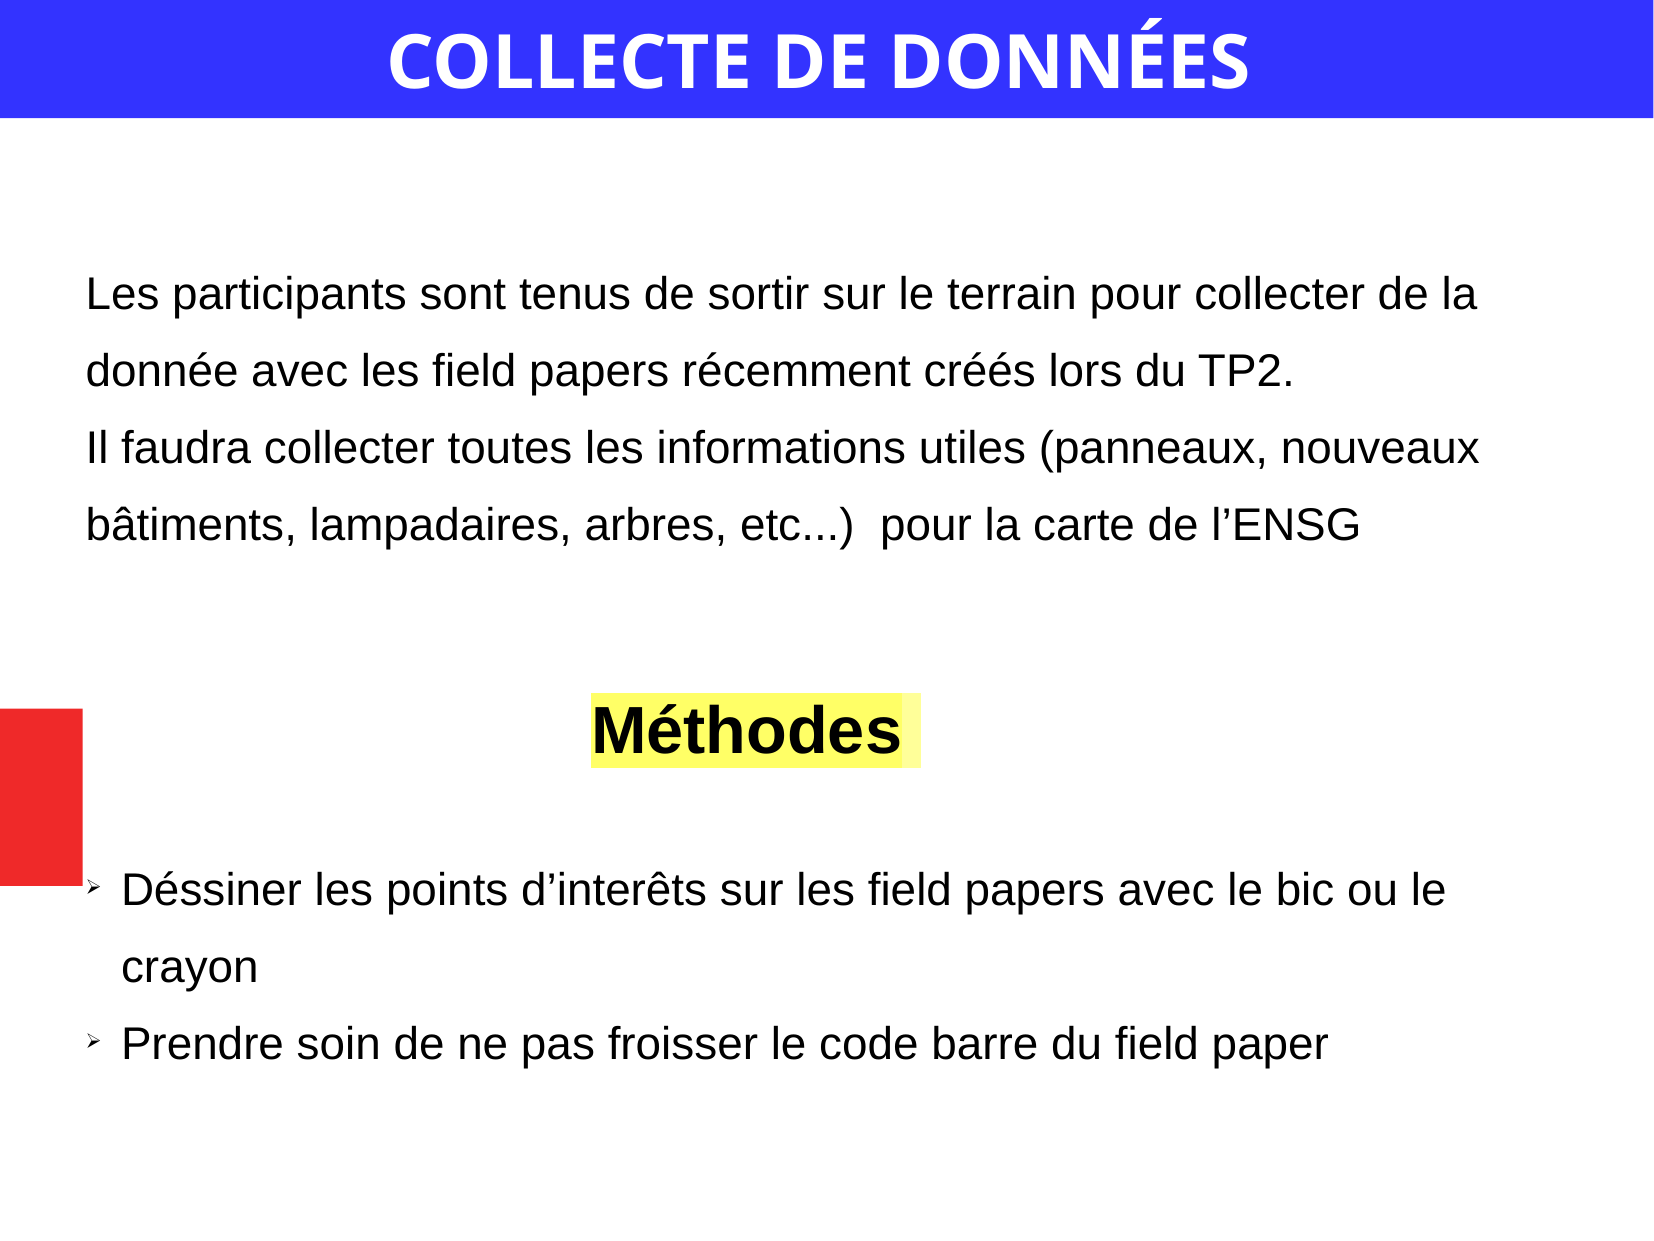

# COLLECTE DE DONNÉES
Les participants sont tenus de sortir sur le terrain pour collecter de la donnée avec les field papers récemment créés lors du TP2.
Il faudra collecter toutes les informations utiles (panneaux, nouveaux bâtiments, lampadaires, arbres, etc...) pour la carte de l’ENSG
Méthodes
Déssiner les points d’interêts sur les field papers avec le bic ou le crayon
Prendre soin de ne pas froisser le code barre du field paper